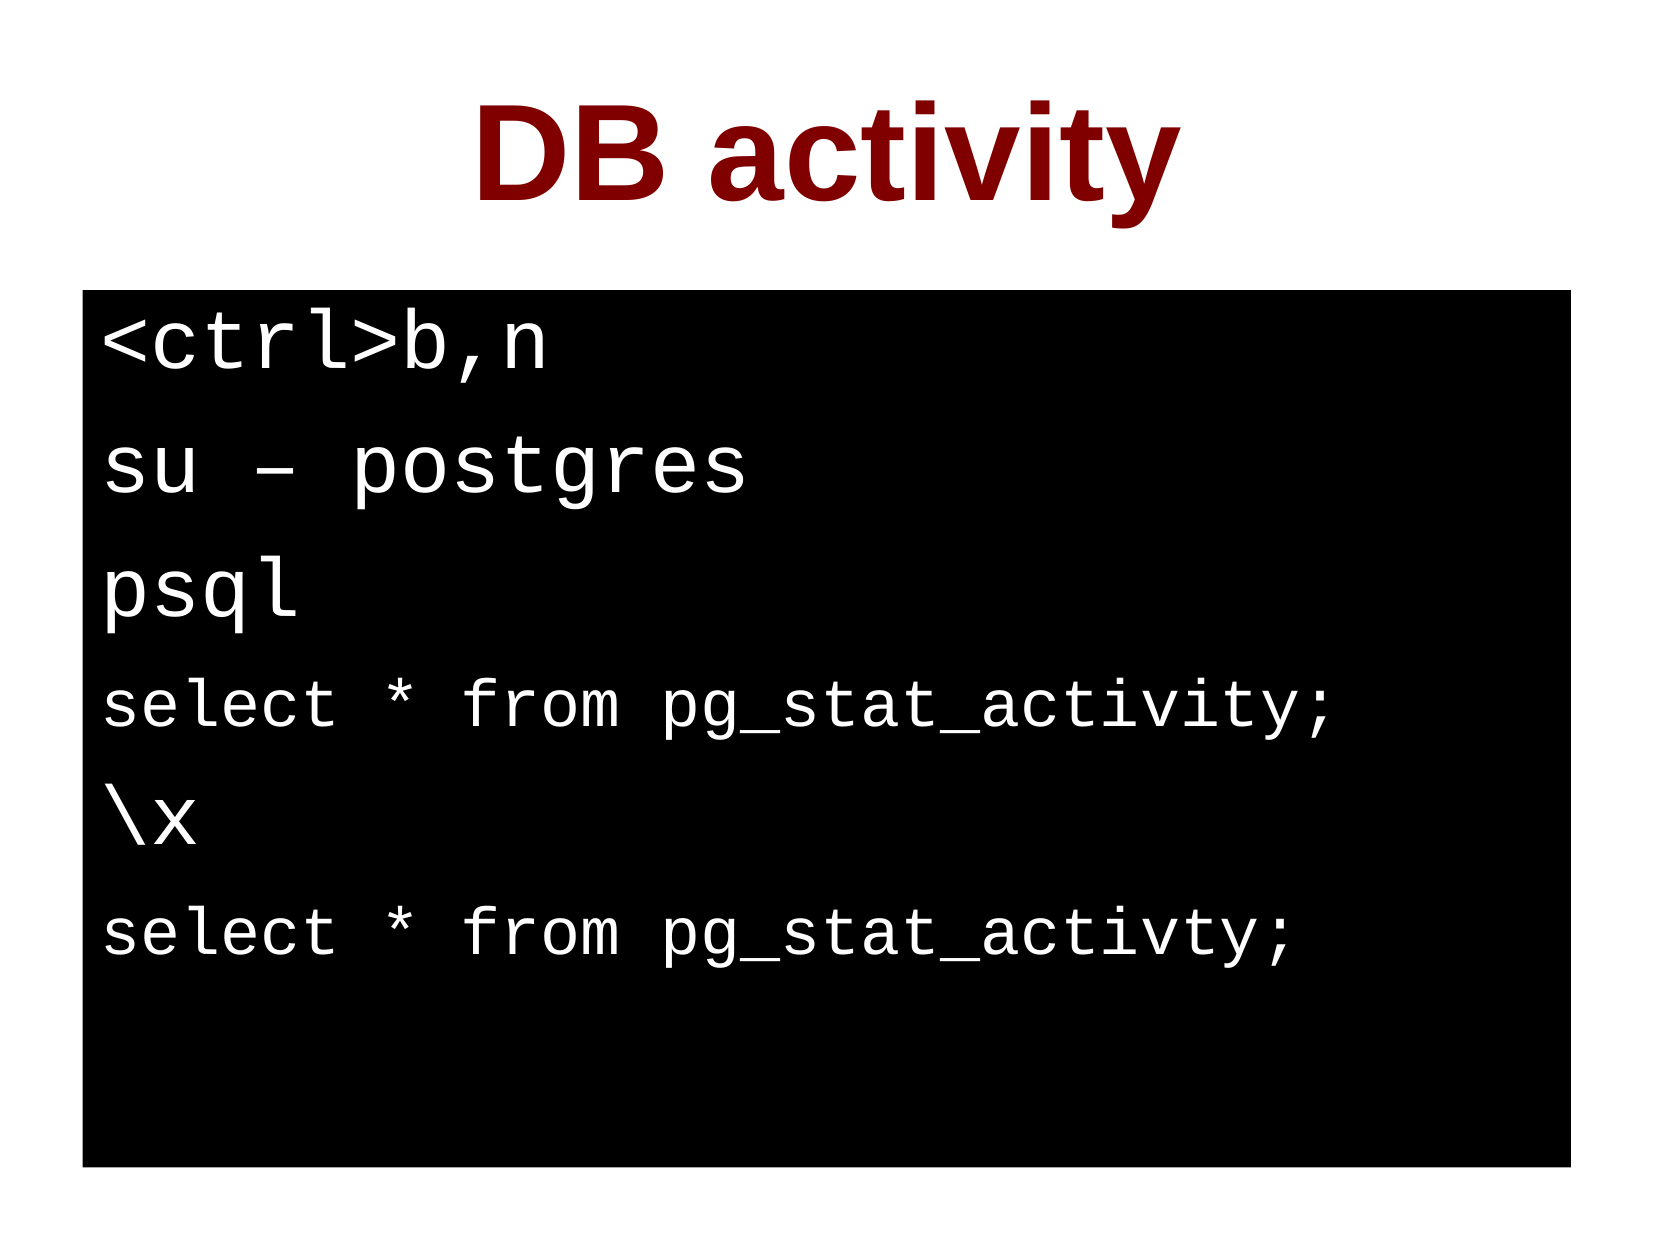

# DB activity
<ctrl>b,n
su – postgres
psql
select * from pg_stat_activity;
\x
select * from pg_stat_activty;